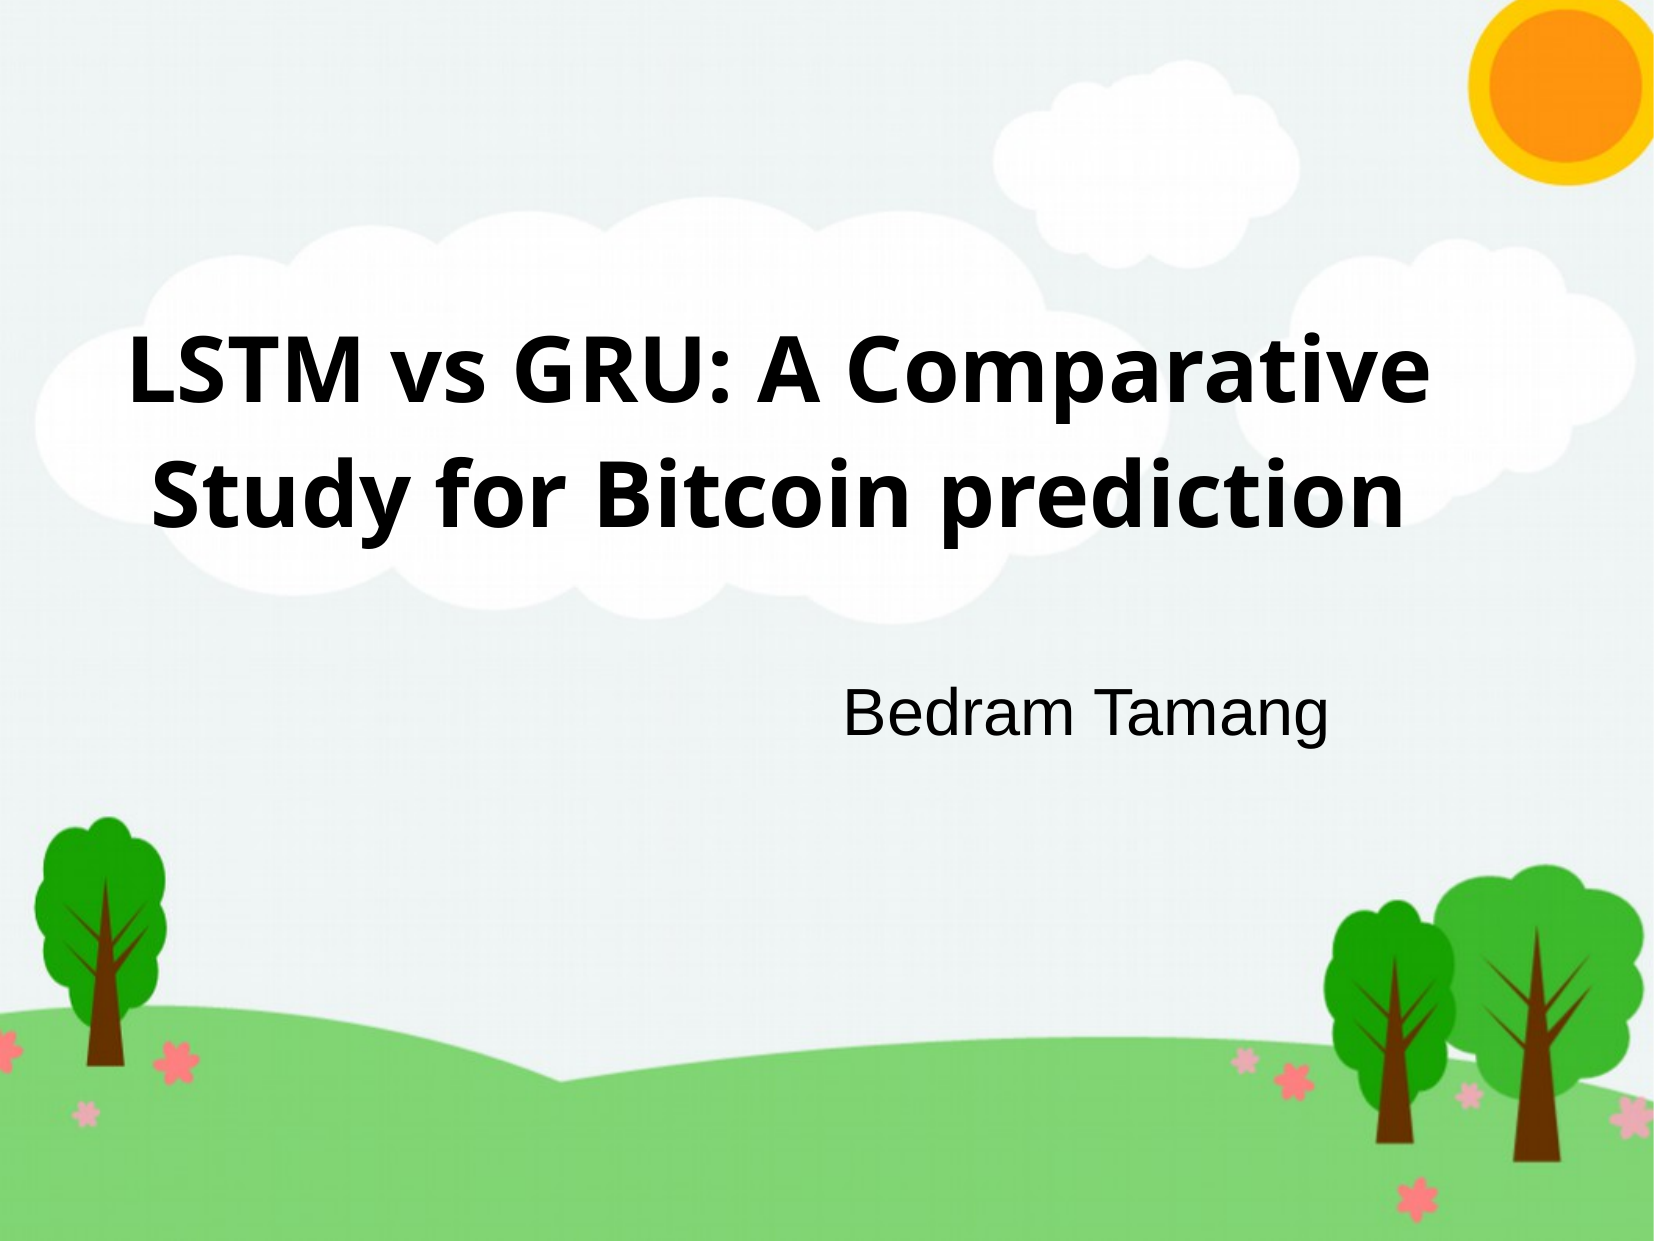

# LSTM vs GRU: A Comparative Study for Bitcoin prediction
Bedram Tamang